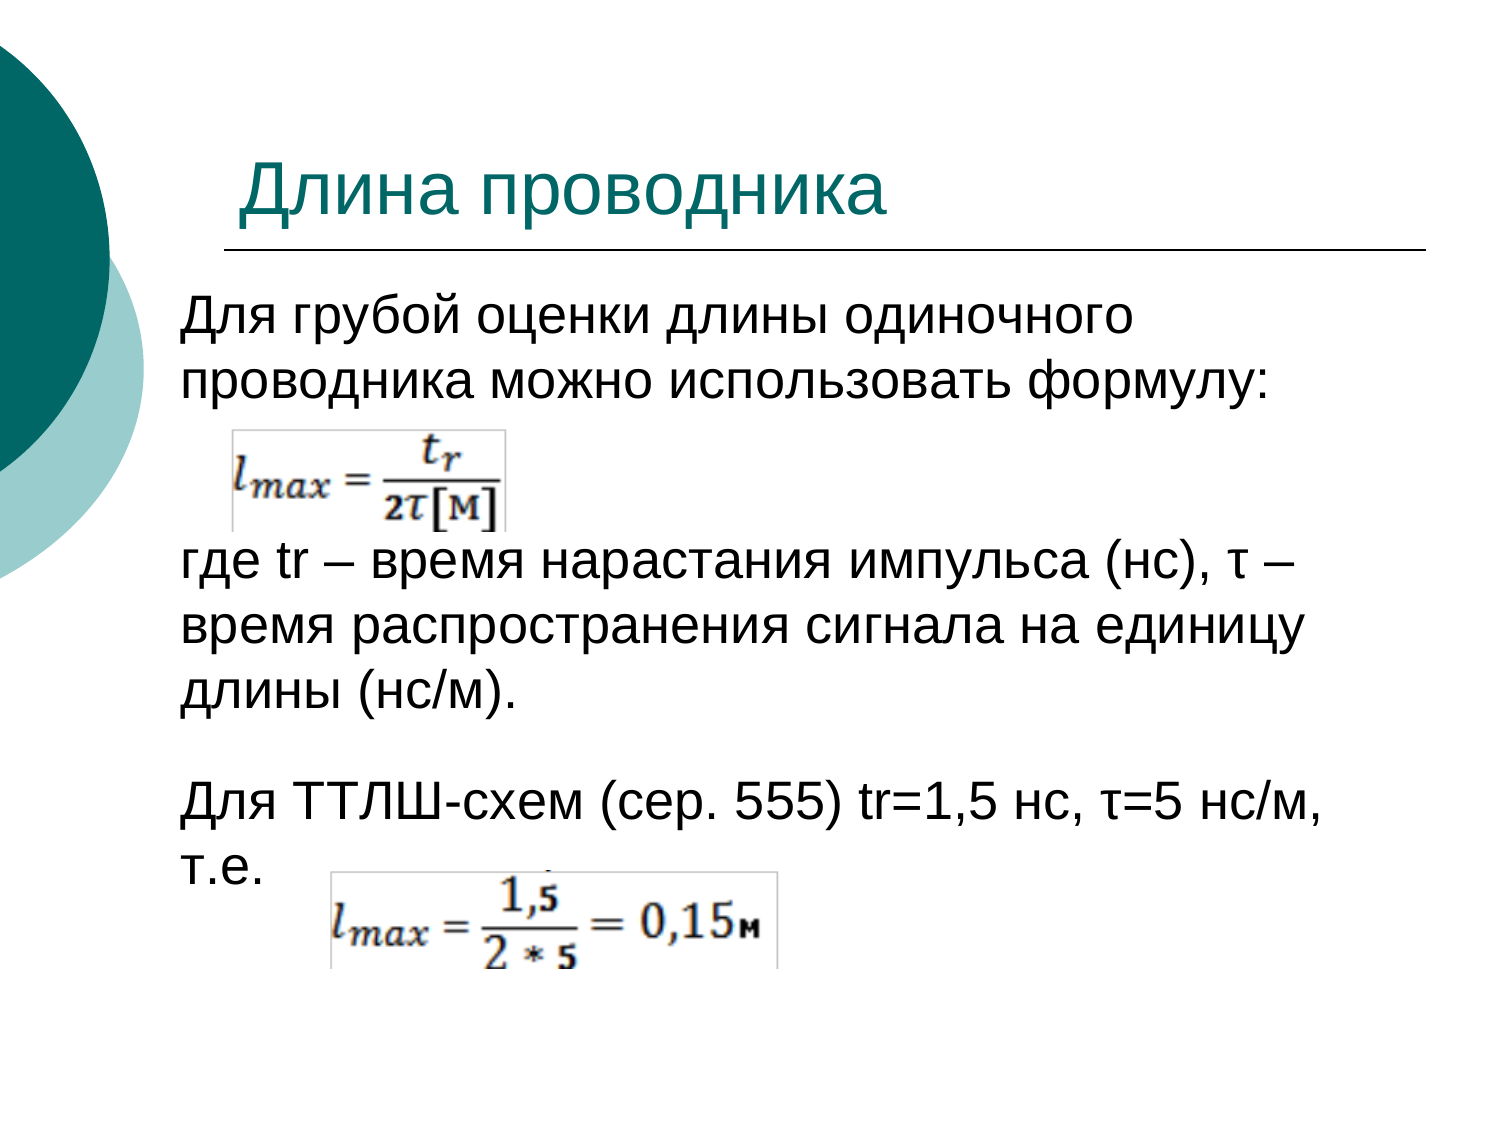

# Длина проводника
Для грубой оценки длины одиночного проводника можно использовать формулу:
где tr – время нарастания импульса (нс), τ – время распространения сигнала на единицу длины (нс/м).
Для ТТЛШ-схем (сер. 555) tr=1,5 нс, τ=5 нс/м, т.е.